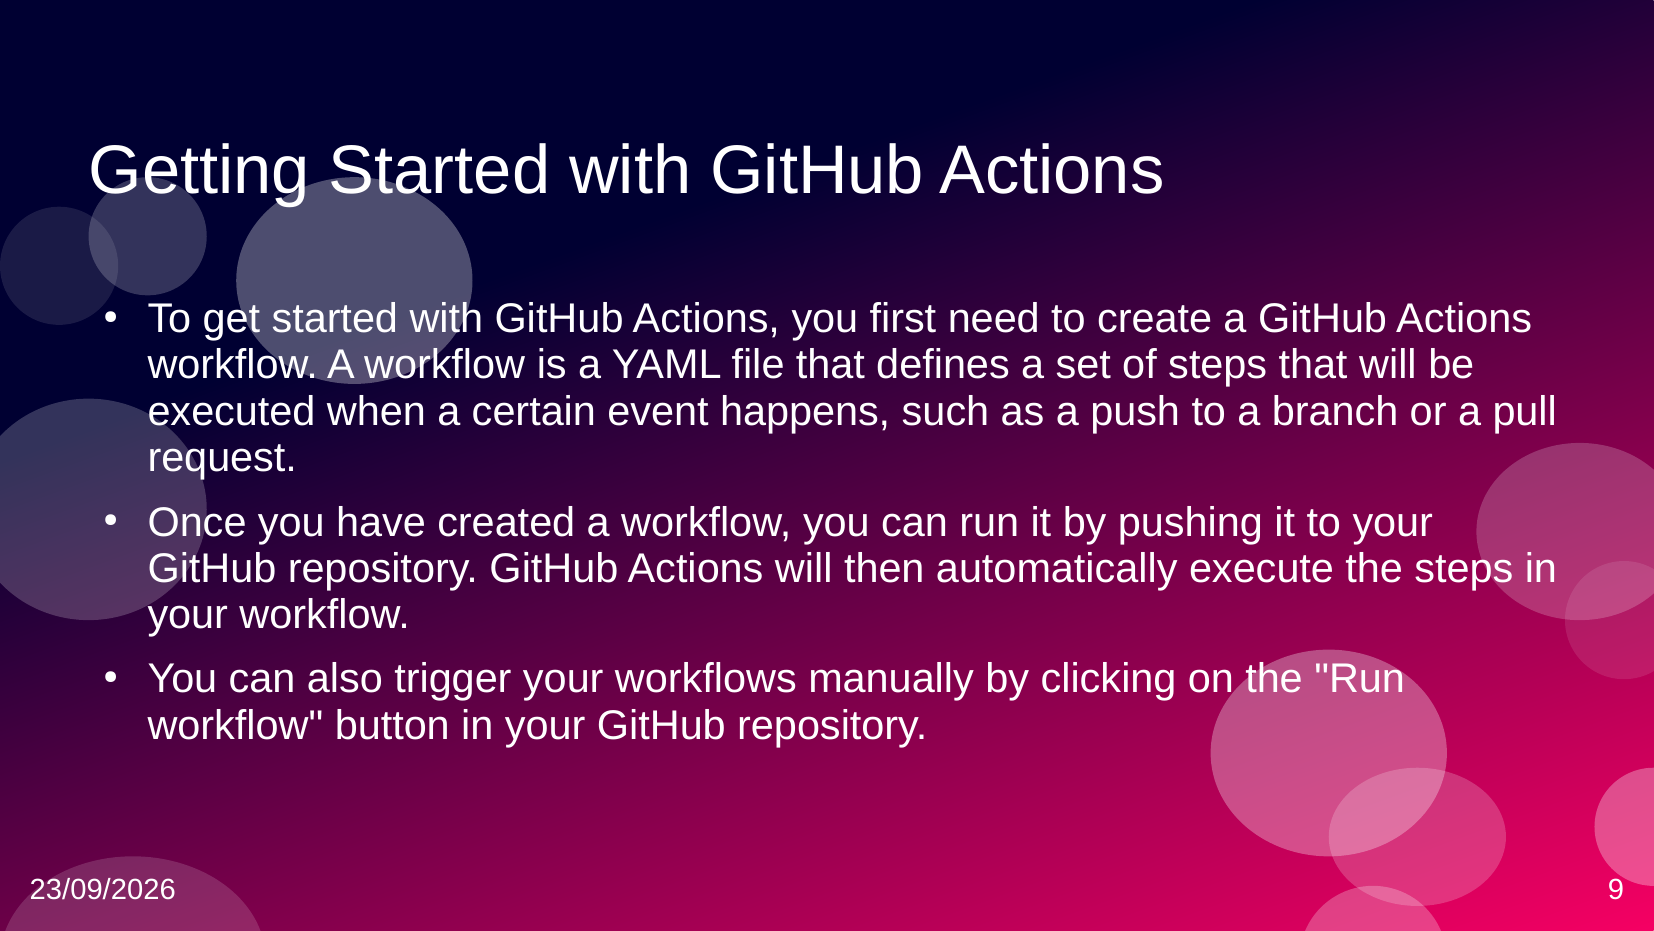

# Getting Started with GitHub Actions
To get started with GitHub Actions, you first need to create a GitHub Actions workflow. A workflow is a YAML file that defines a set of steps that will be executed when a certain event happens, such as a push to a branch or a pull request.
Once you have created a workflow, you can run it by pushing it to your GitHub repository. GitHub Actions will then automatically execute the steps in your workflow.
You can also trigger your workflows manually by clicking on the "Run workflow" button in your GitHub repository.
9